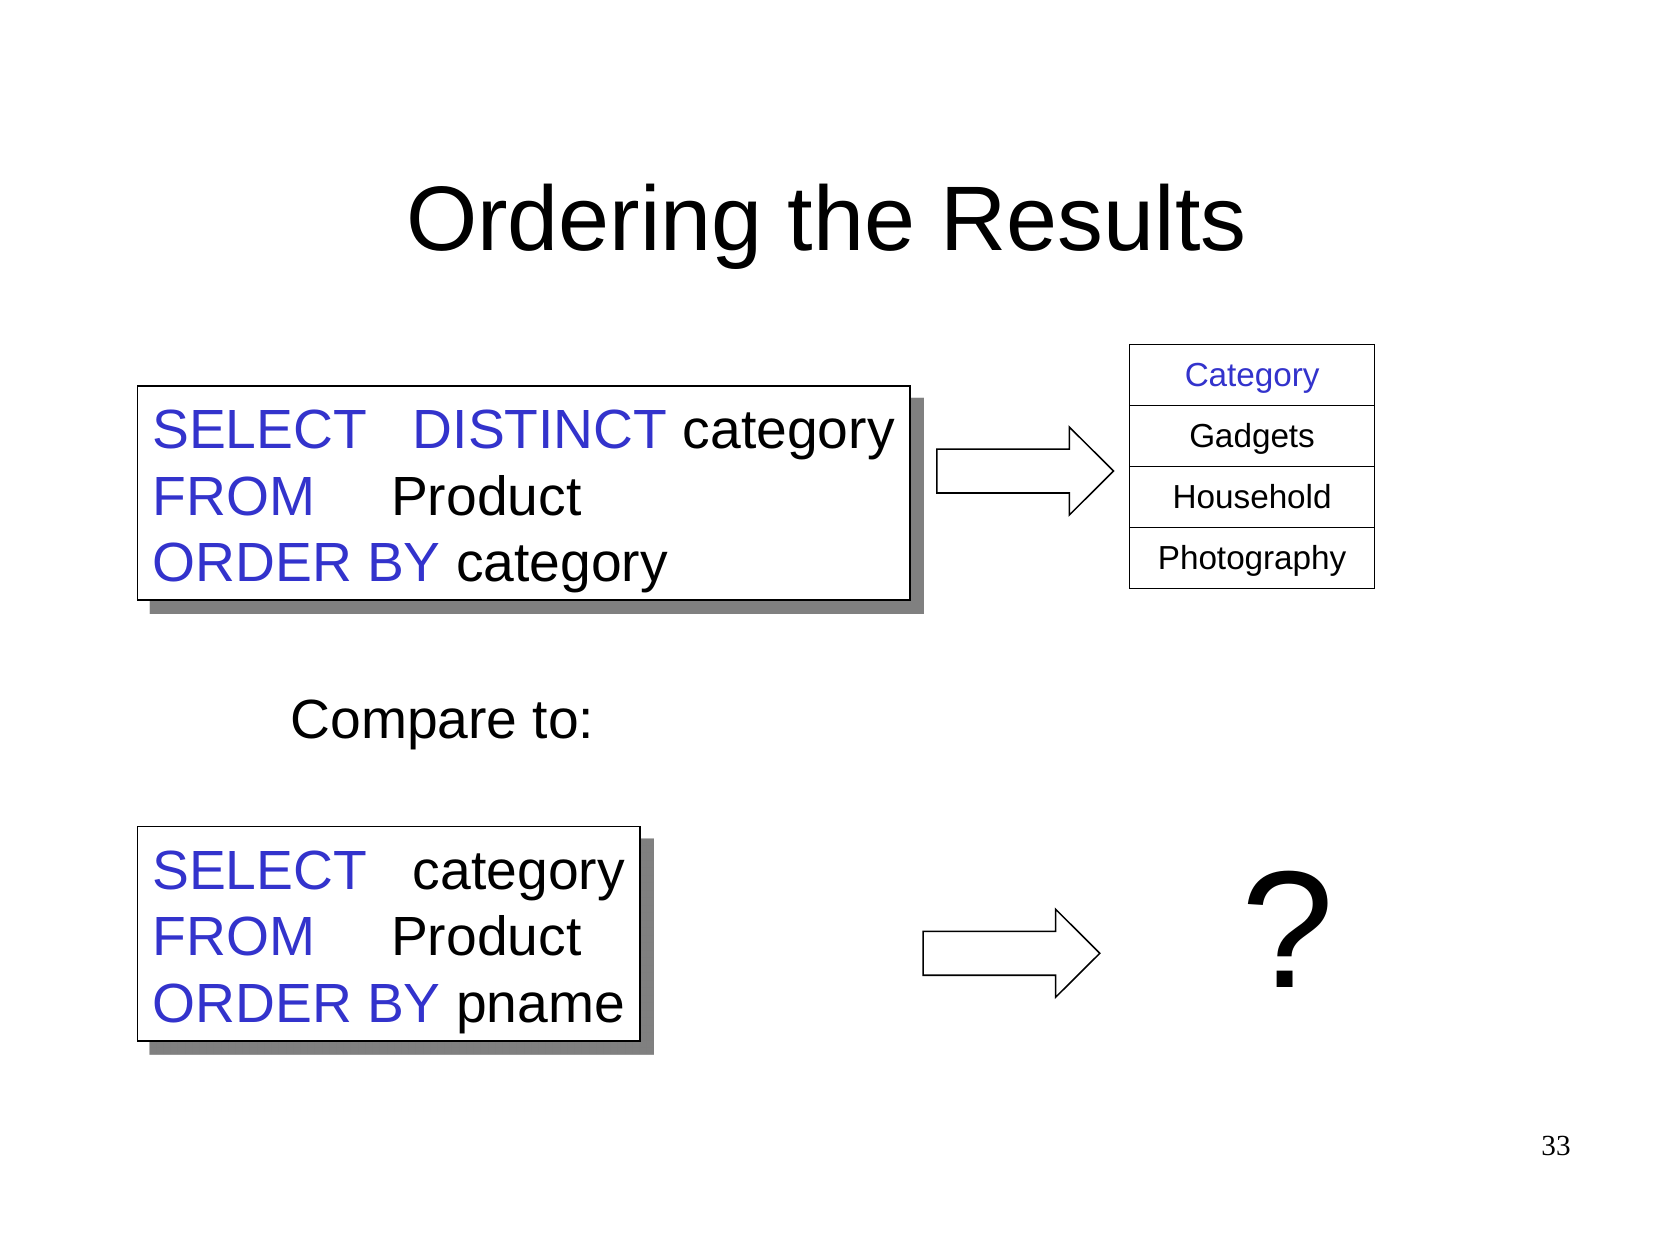

# Ordering the Results
| Category |
| --- |
| Gadgets |
| Household |
| Photography |
SELECT DISTINCT category
FROM Product
ORDER BY category
Compare to:
?
SELECT category
FROM Product
ORDER BY pname
33